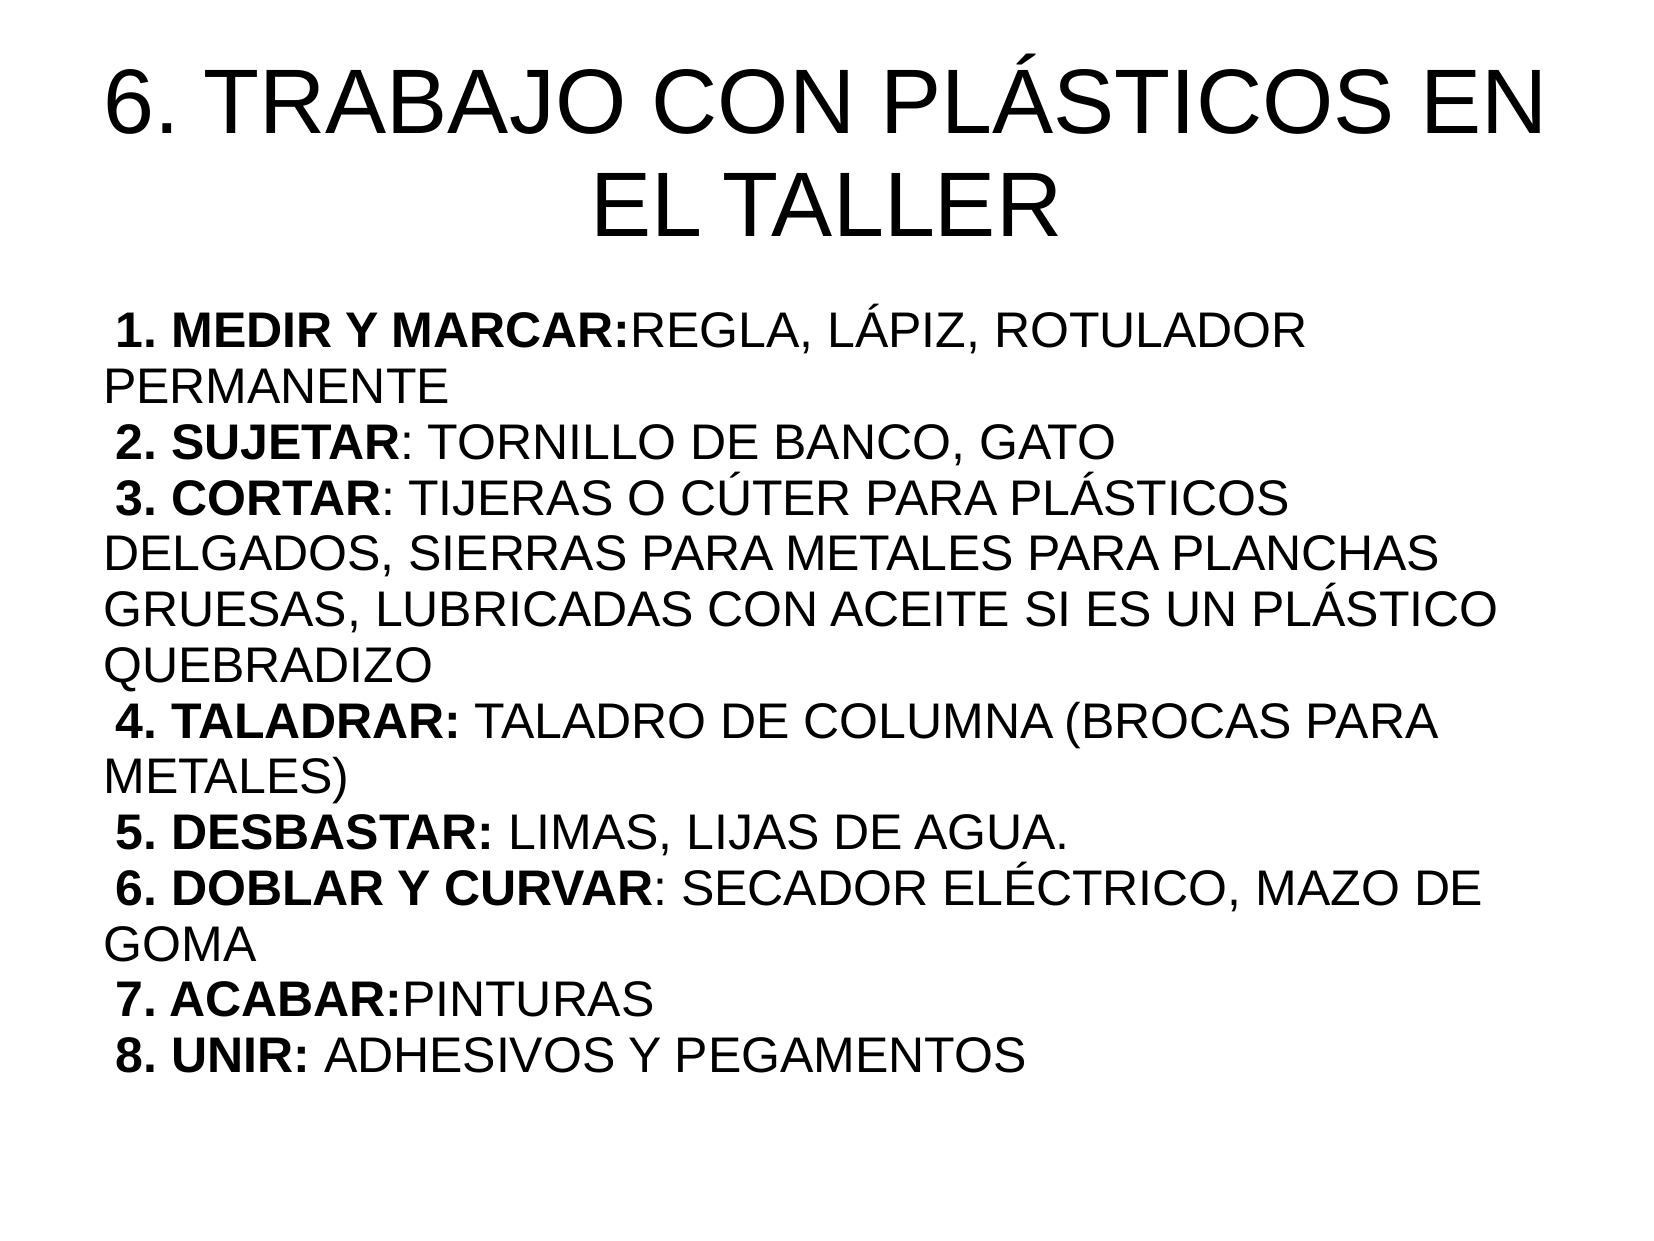

# 6. TRABAJO CON PLÁSTICOS EN EL TALLER
1. MEDIR Y MARCAR:REGLA, LÁPIZ, ROTULADOR PERMANENTE
2. SUJETAR: TORNILLO DE BANCO, GATO
3. CORTAR: TIJERAS O CÚTER PARA PLÁSTICOS DELGADOS, SIERRAS PARA METALES PARA PLANCHAS GRUESAS, LUBRICADAS CON ACEITE SI ES UN PLÁSTICO QUEBRADIZO
4. TALADRAR: TALADRO DE COLUMNA (BROCAS PARA METALES)
5. DESBASTAR: LIMAS, LIJAS DE AGUA.
6. DOBLAR Y CURVAR: SECADOR ELÉCTRICO, MAZO DE GOMA
7. ACABAR:PINTURAS
8. UNIR: ADHESIVOS Y PEGAMENTOS